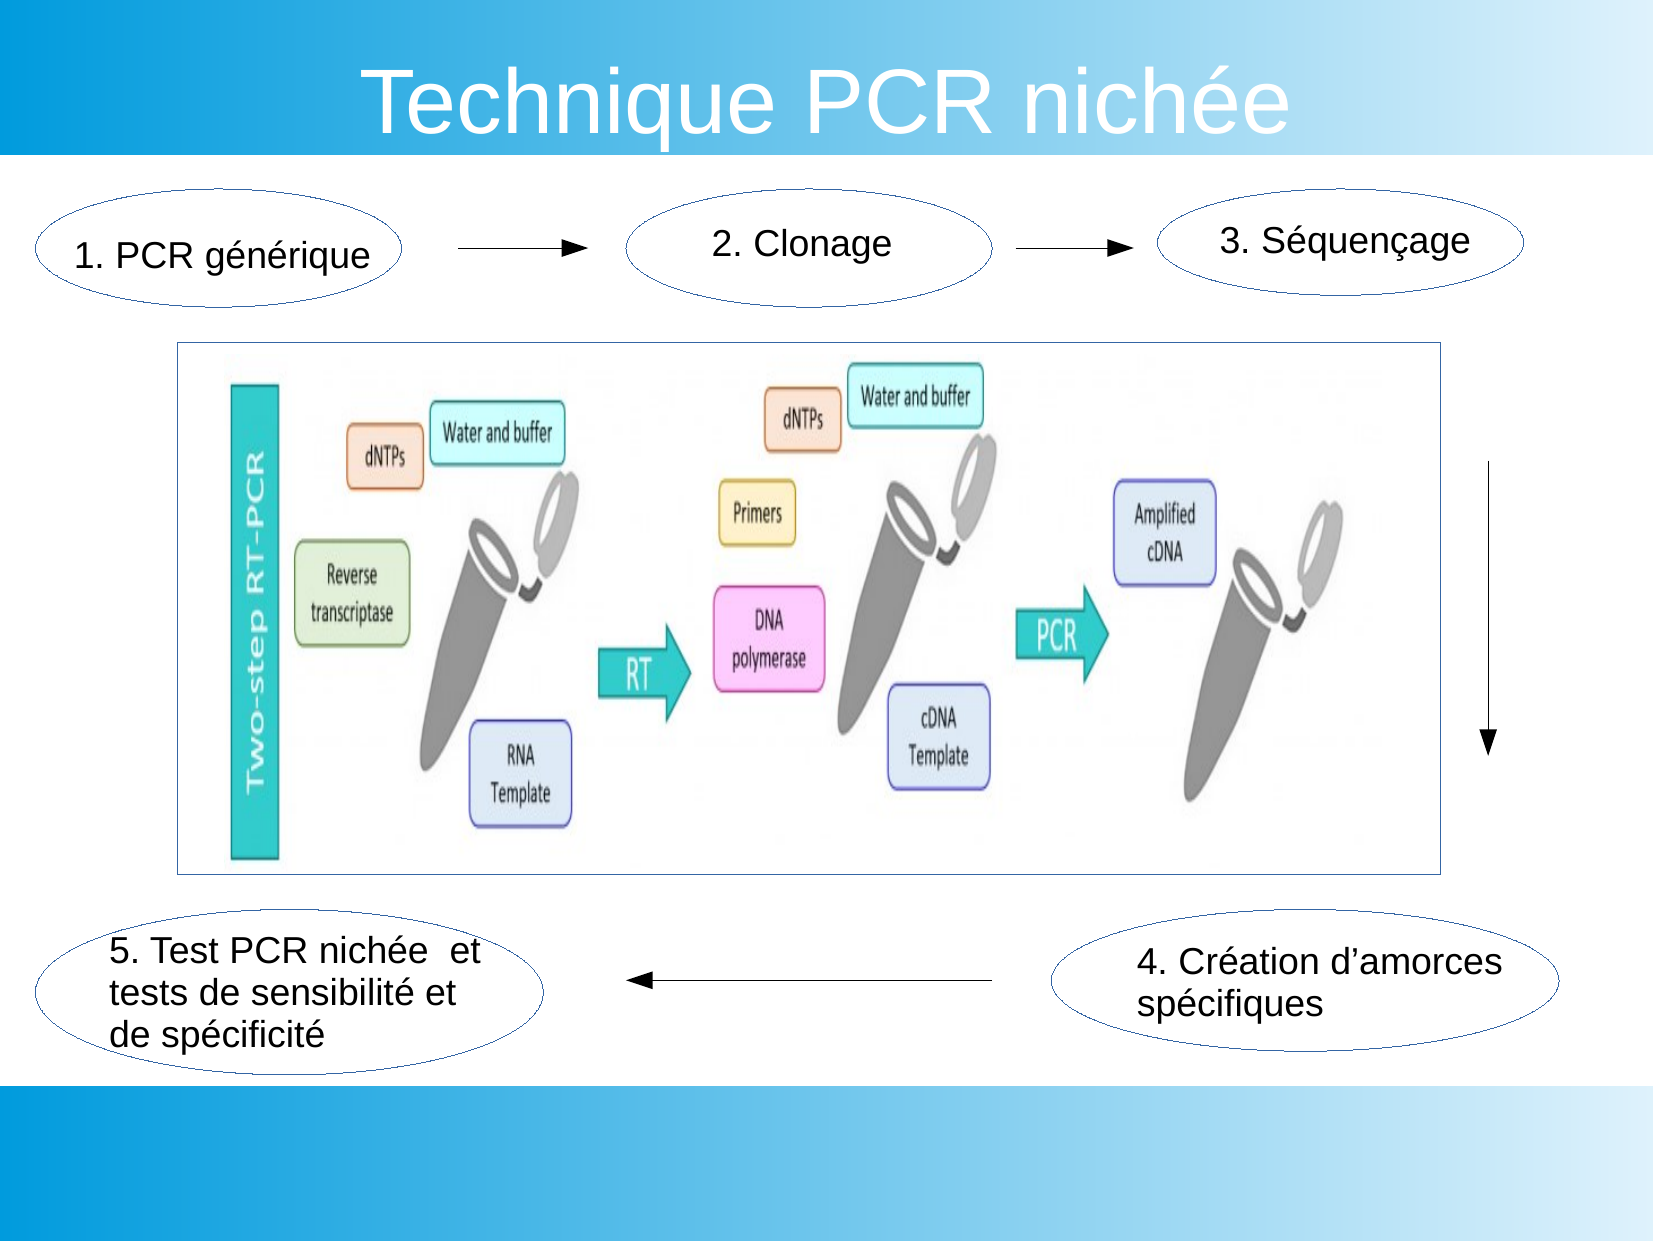

# Technique PCR nichée
3. Séquençage
2. Clonage
1. PCR générique
5. Test PCR nichée et tests de sensibilité et de spécificité
4. Création d’amorces spécifiques